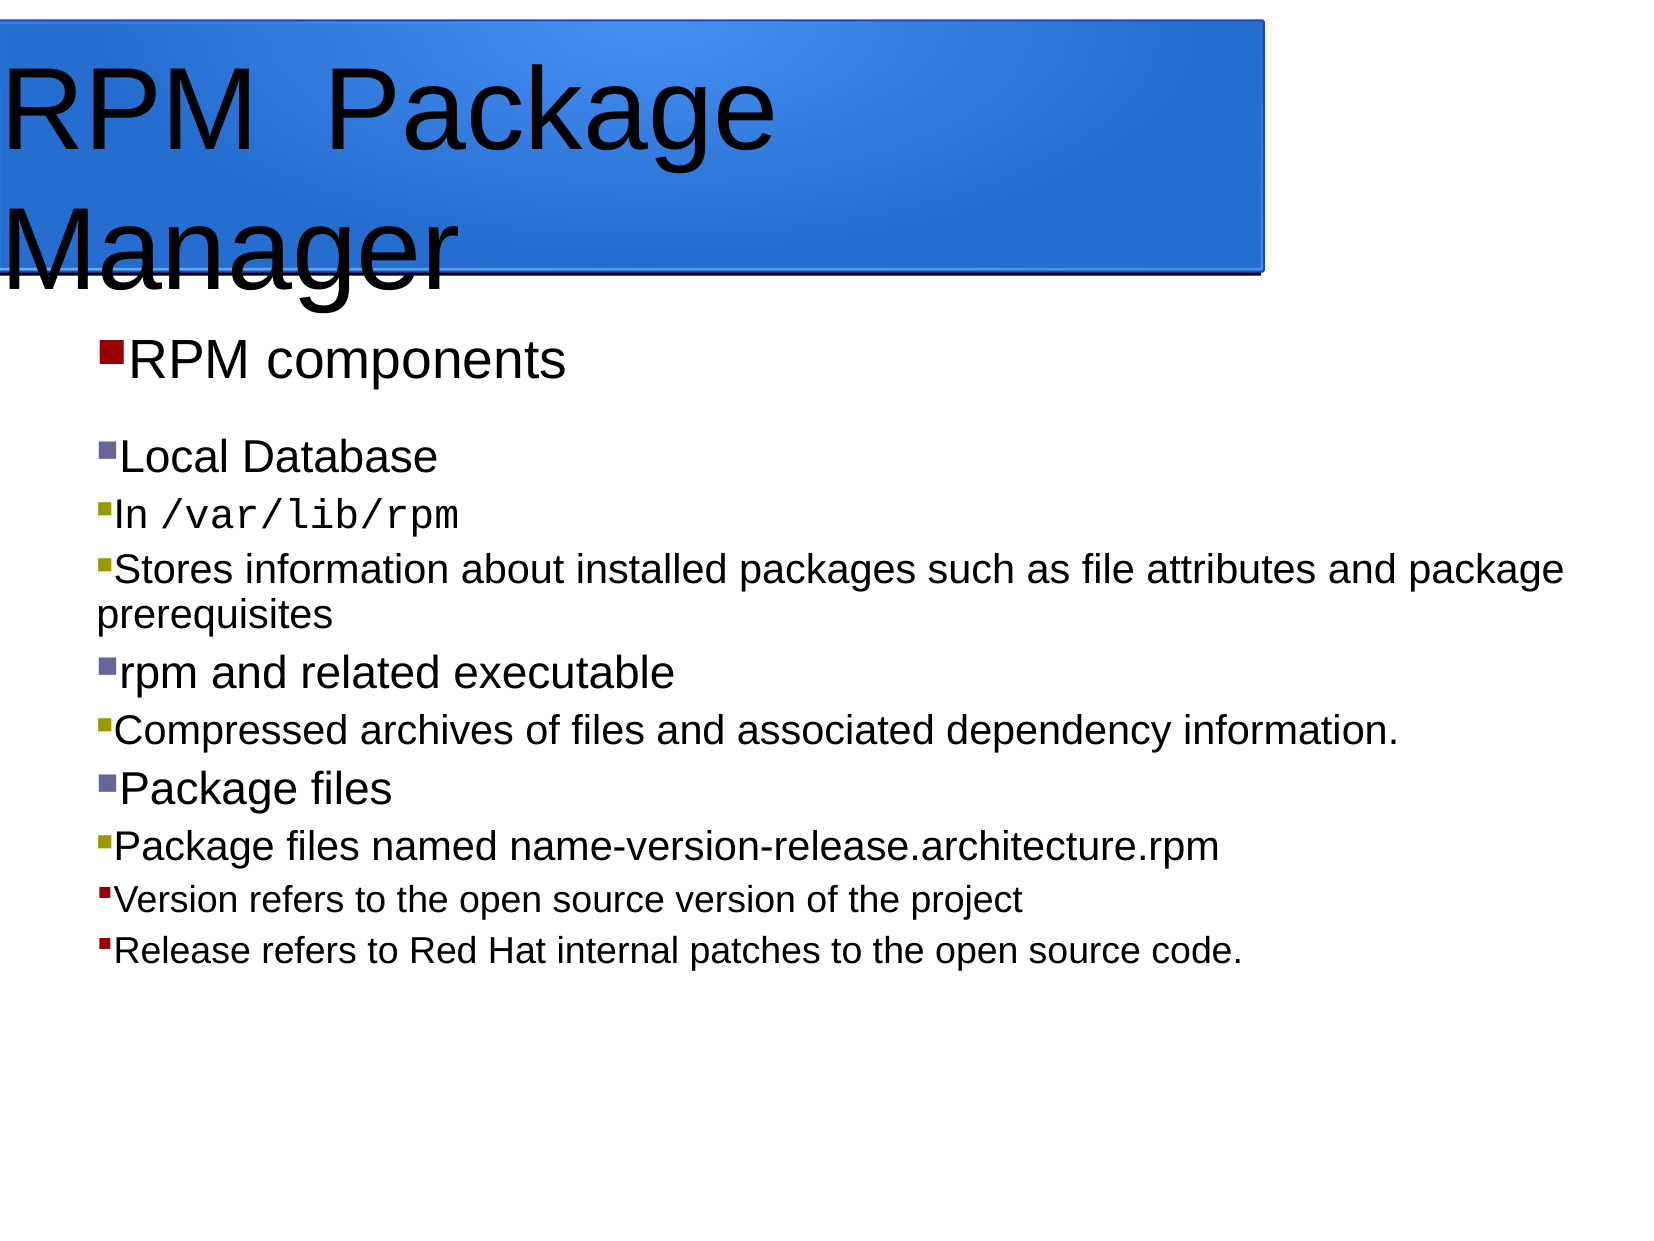

# RPM Package Manager
RPM components
Local Database
In /var/lib/rpm
Stores information about installed packages such as file attributes and package prerequisites
rpm and related executable
Compressed archives of files and associated dependency information.
Package files
Package files named name-version-release.architecture.rpm
Version refers to the open source version of the project
Release refers to Red Hat internal patches to the open source code.